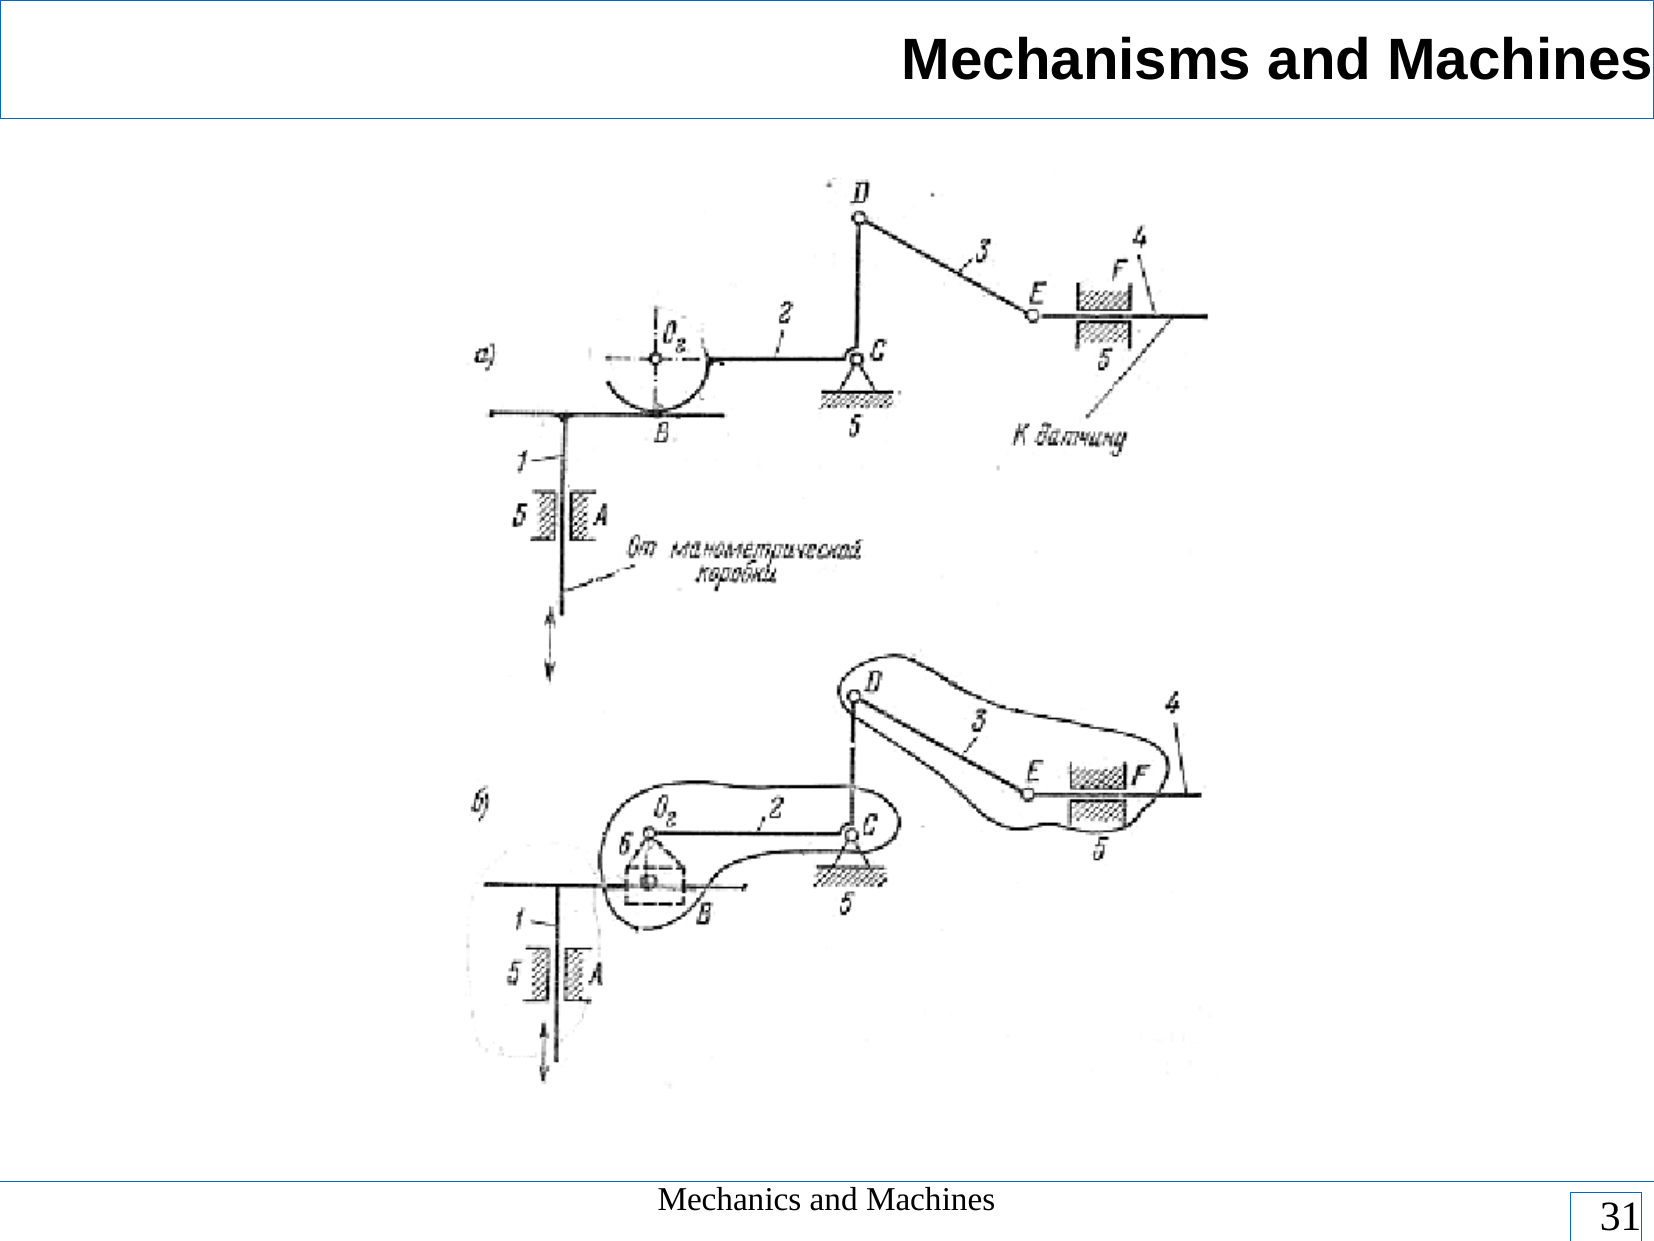

# Mechanisms and Machines
Mechanics and Machines
31